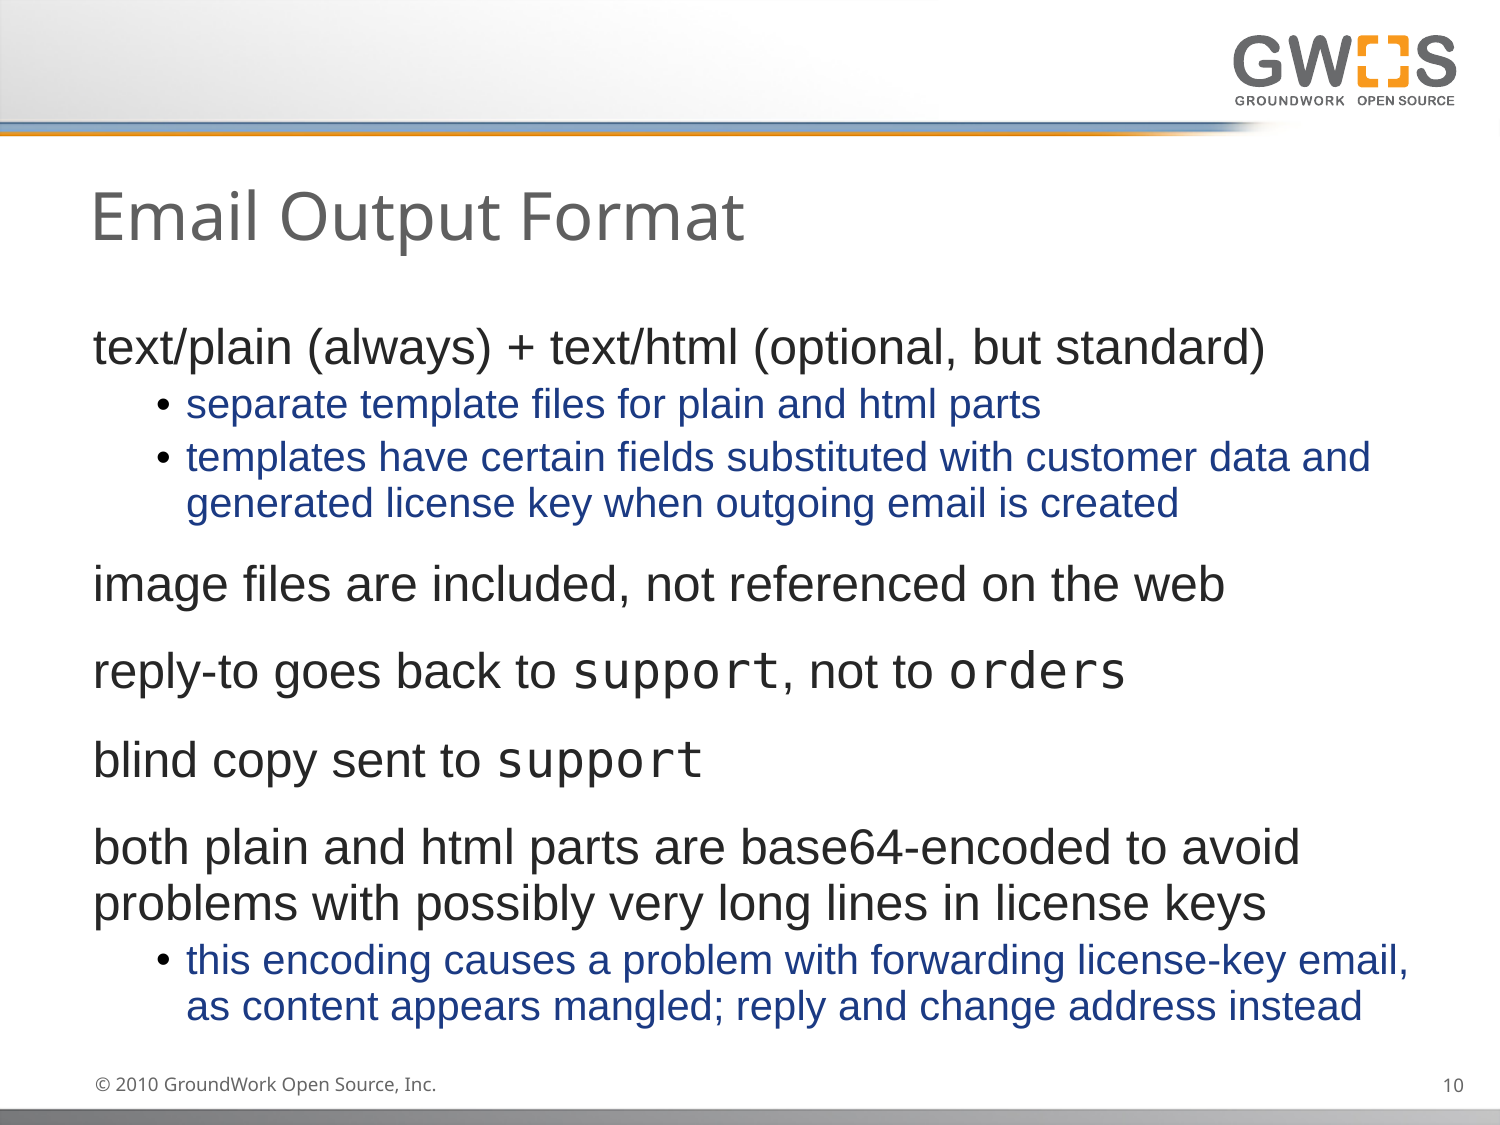

# Email Output Format
text/plain (always) + text/html (optional, but standard)
separate template files for plain and html parts
templates have certain fields substituted with customer data and generated license key when outgoing email is created
image files are included, not referenced on the web
reply-to goes back to support, not to orders
blind copy sent to support
both plain and html parts are base64-encoded to avoid problems with possibly very long lines in license keys
this encoding causes a problem with forwarding license-key email, as content appears mangled; reply and change address instead
10